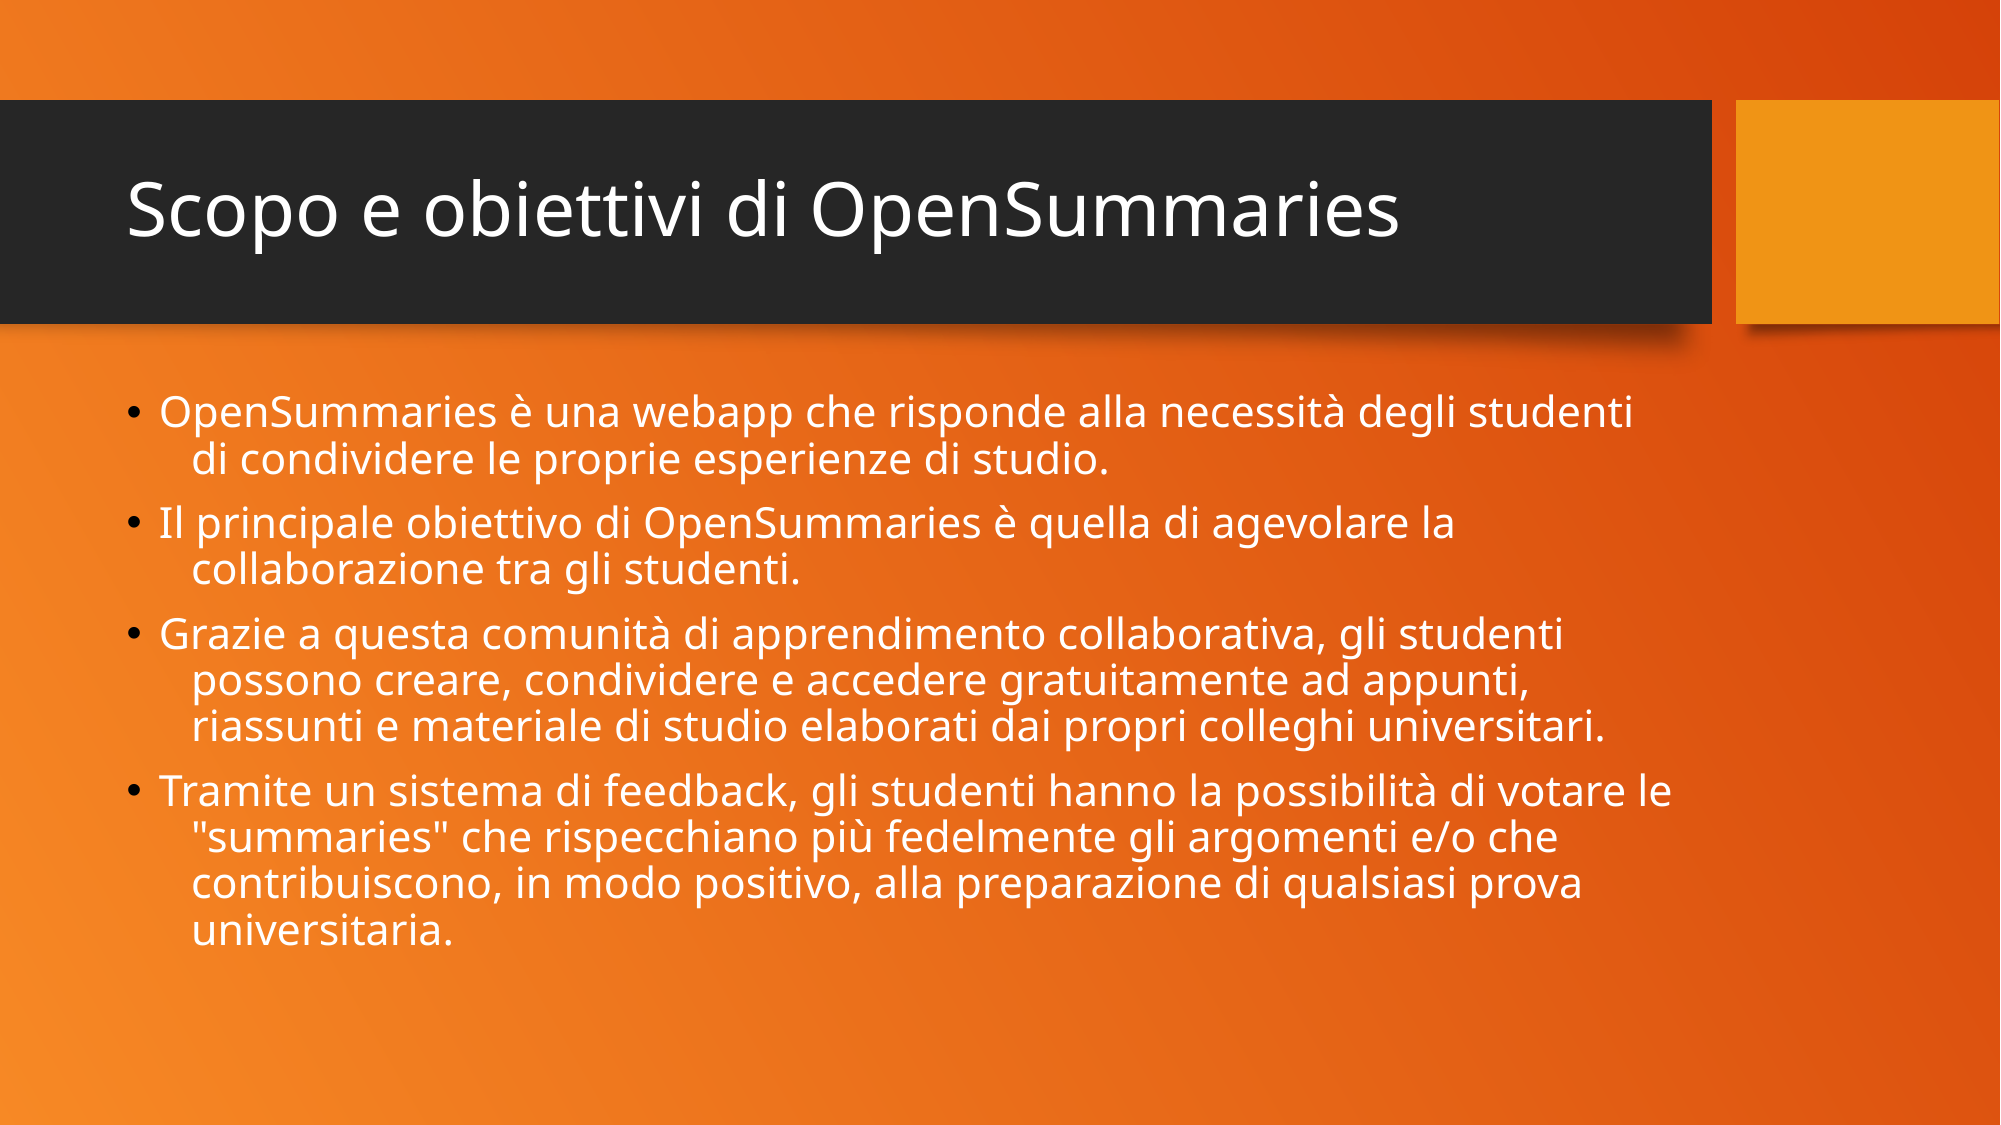

# Scopo e obiettivi di OpenSummaries
OpenSummaries è una webapp che risponde alla necessità degli studenti di condividere le proprie esperienze di studio.
Il principale obiettivo di OpenSummaries è quella di agevolare la collaborazione tra gli studenti.
Grazie a questa comunità di apprendimento collaborativa, gli studenti possono creare, condividere e accedere gratuitamente ad appunti, riassunti e materiale di studio elaborati dai propri colleghi universitari.
Tramite un sistema di feedback, gli studenti hanno la possibilità di votare le "summaries" che rispecchiano più fedelmente gli argomenti e/o che contribuiscono, in modo positivo, alla preparazione di qualsiasi prova universitaria.